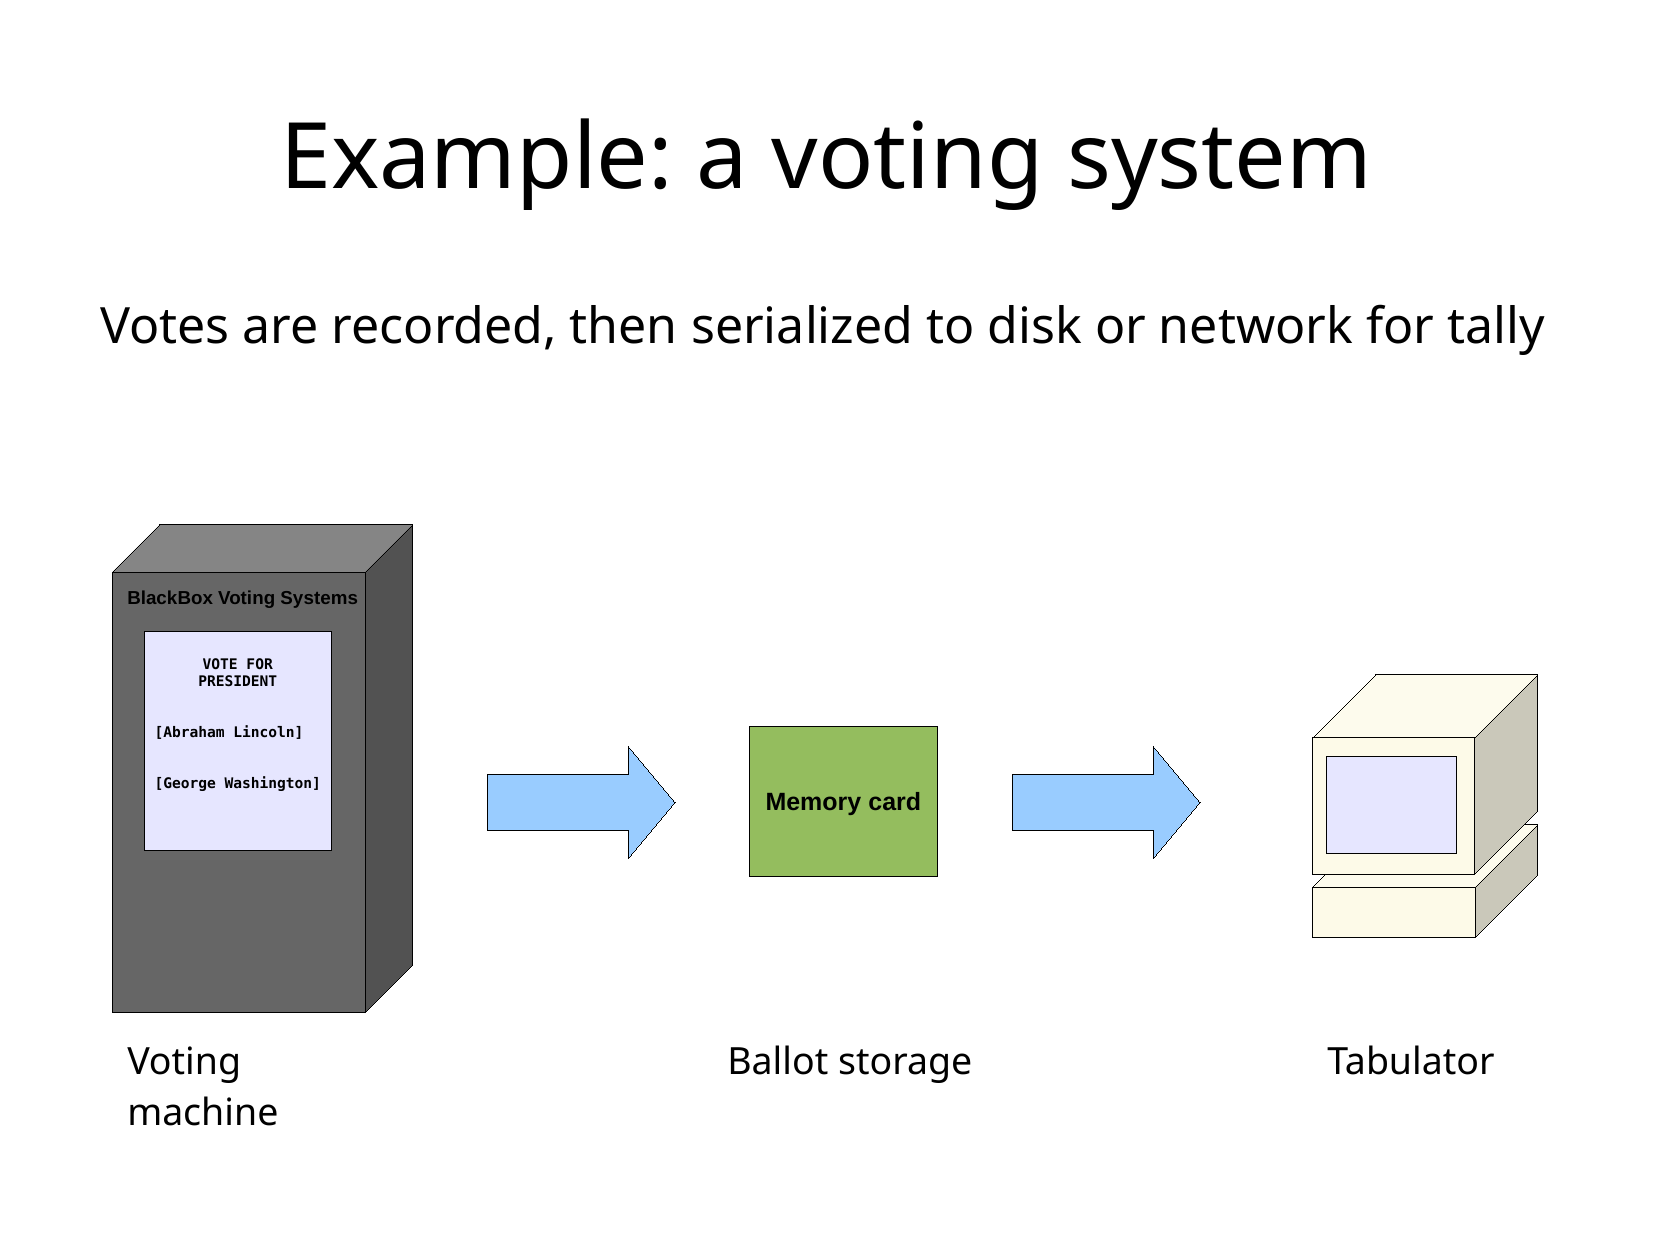

# Example: a voting system
Votes are recorded, then serialized to disk or network for tally
BlackBox Voting Systems
VOTE FOR
PRESIDENT
[Abraham Lincoln]
[George Washington]
Memory card
Voting machine
Ballot storage
Tabulator